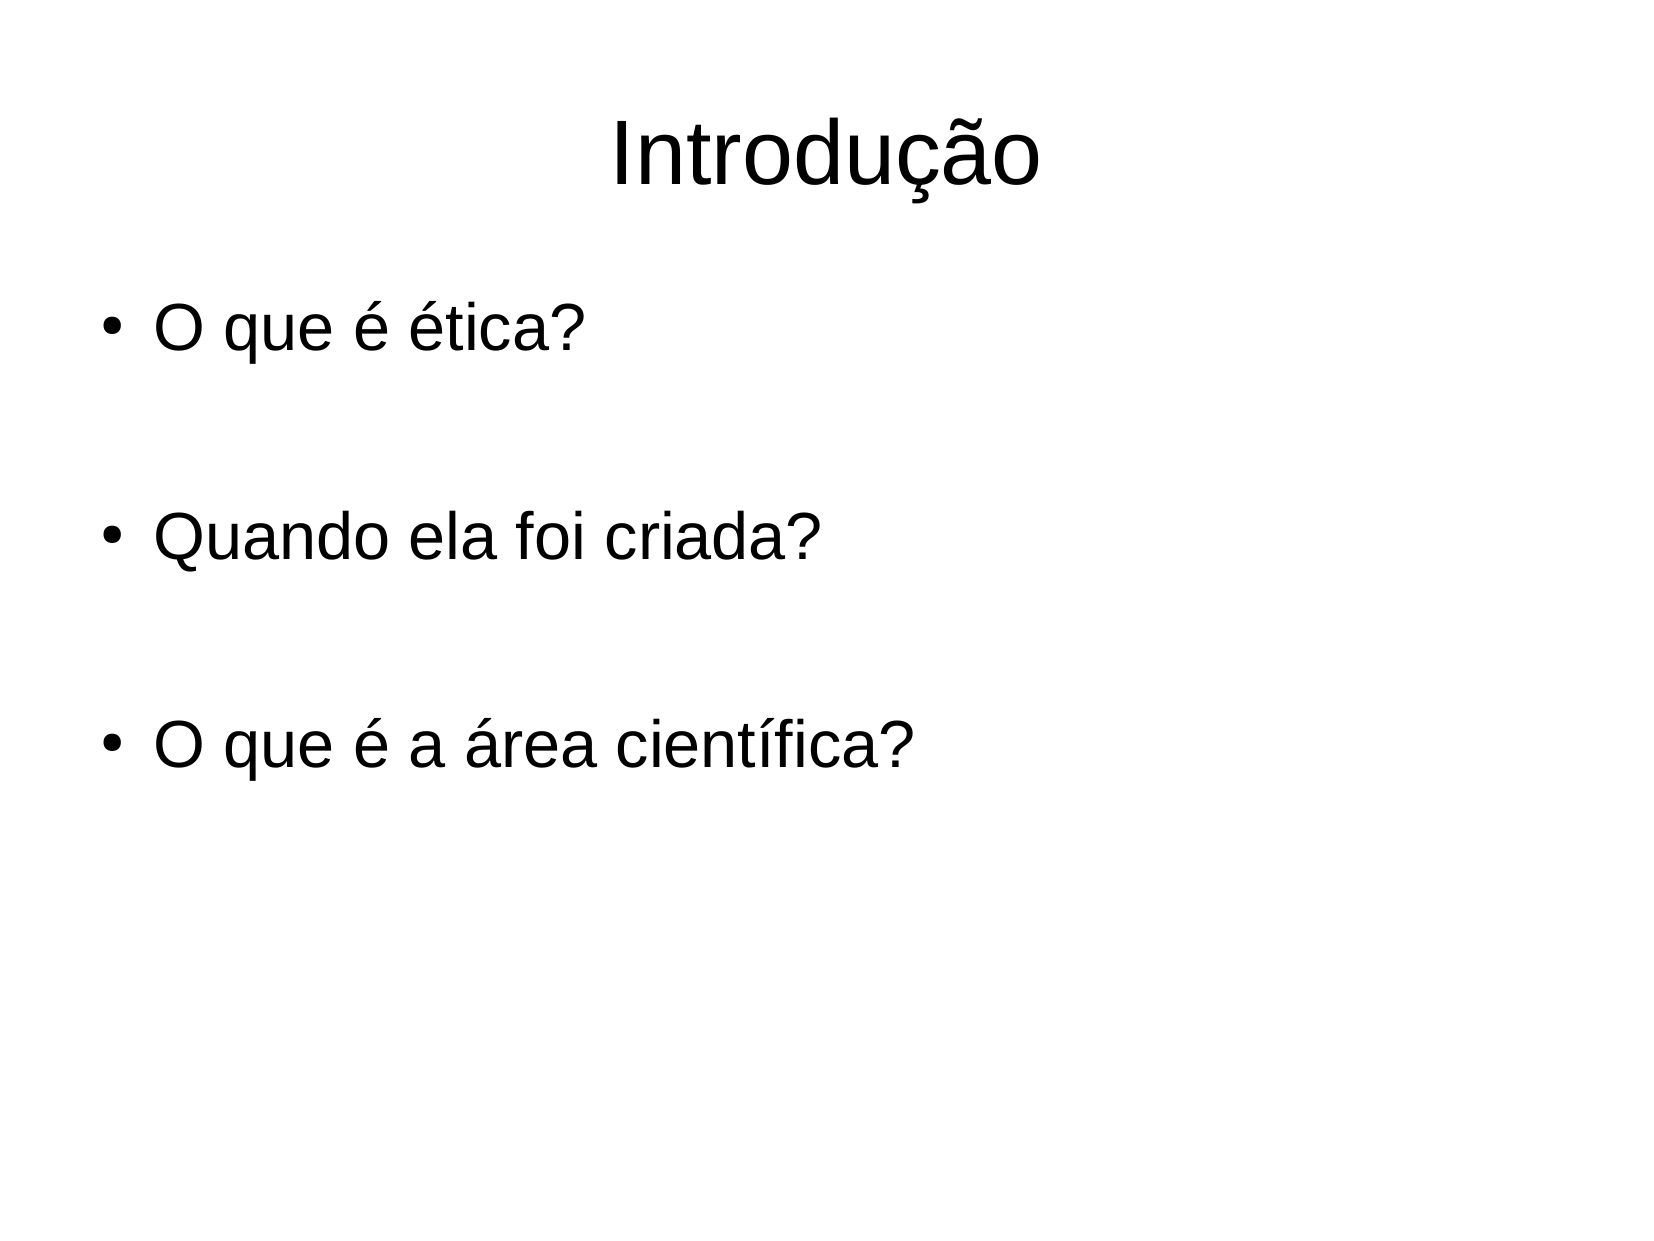

# Introdução
O que é ética?
Quando ela foi criada?
O que é a área científica?